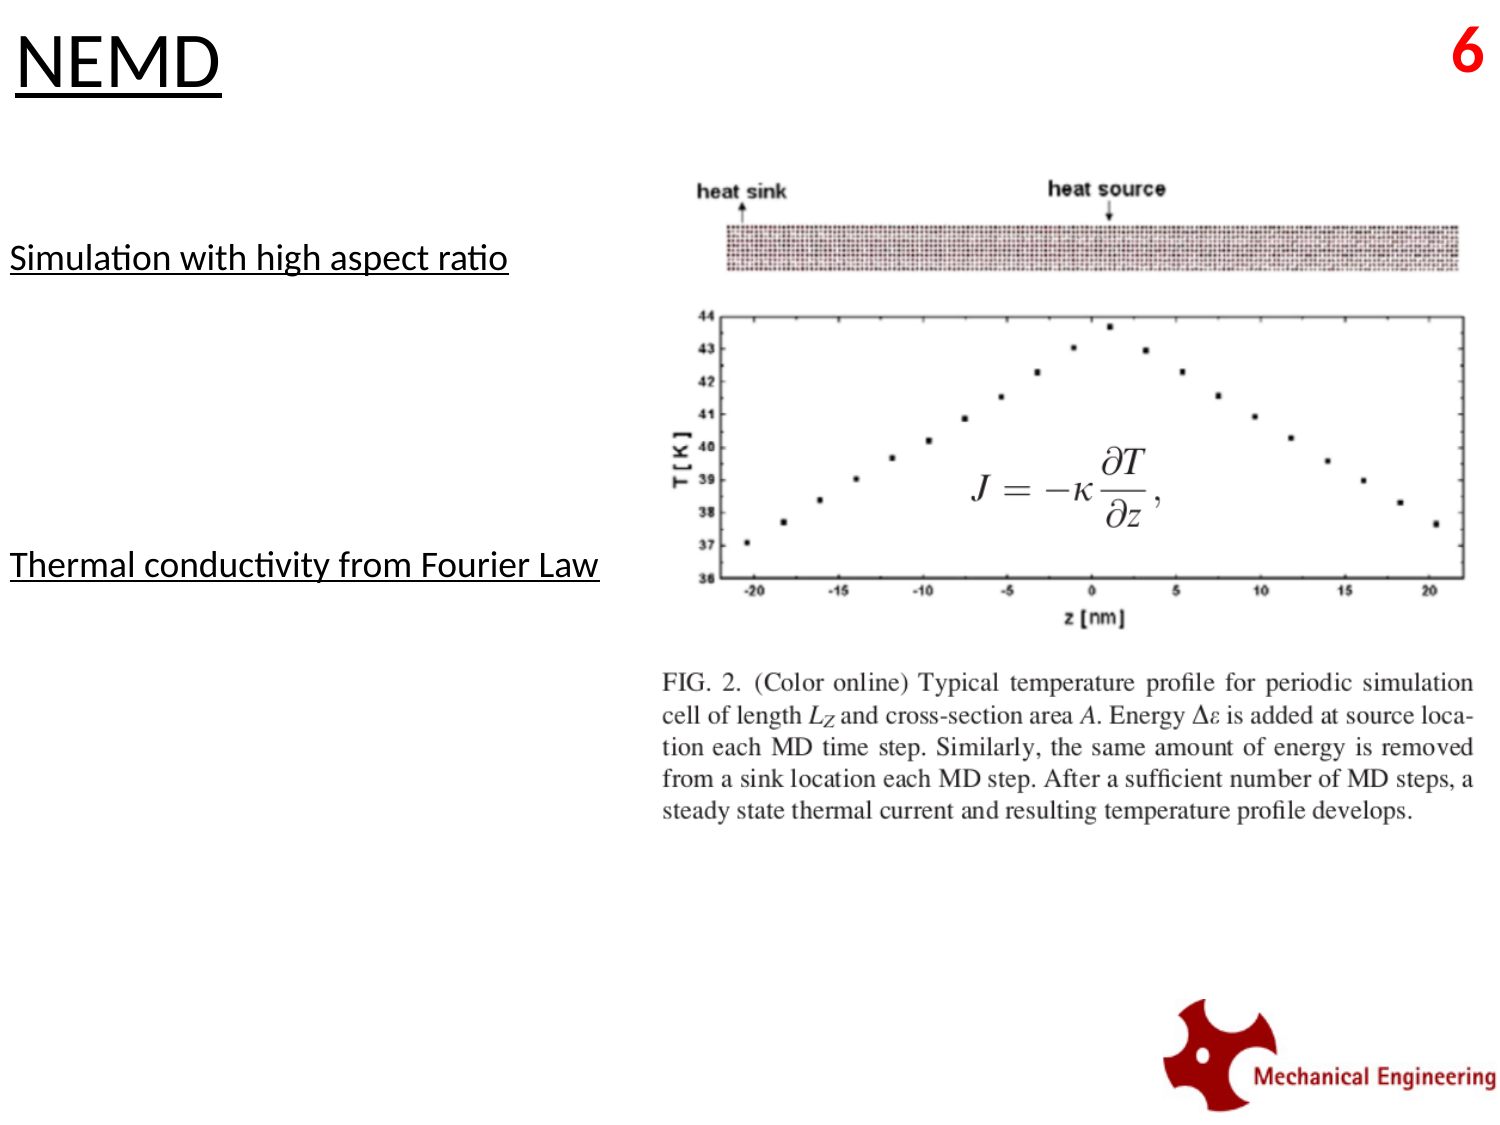

NEMD
6
# Simulation with high aspect ratio
Thermal conductivity from Fourier Law